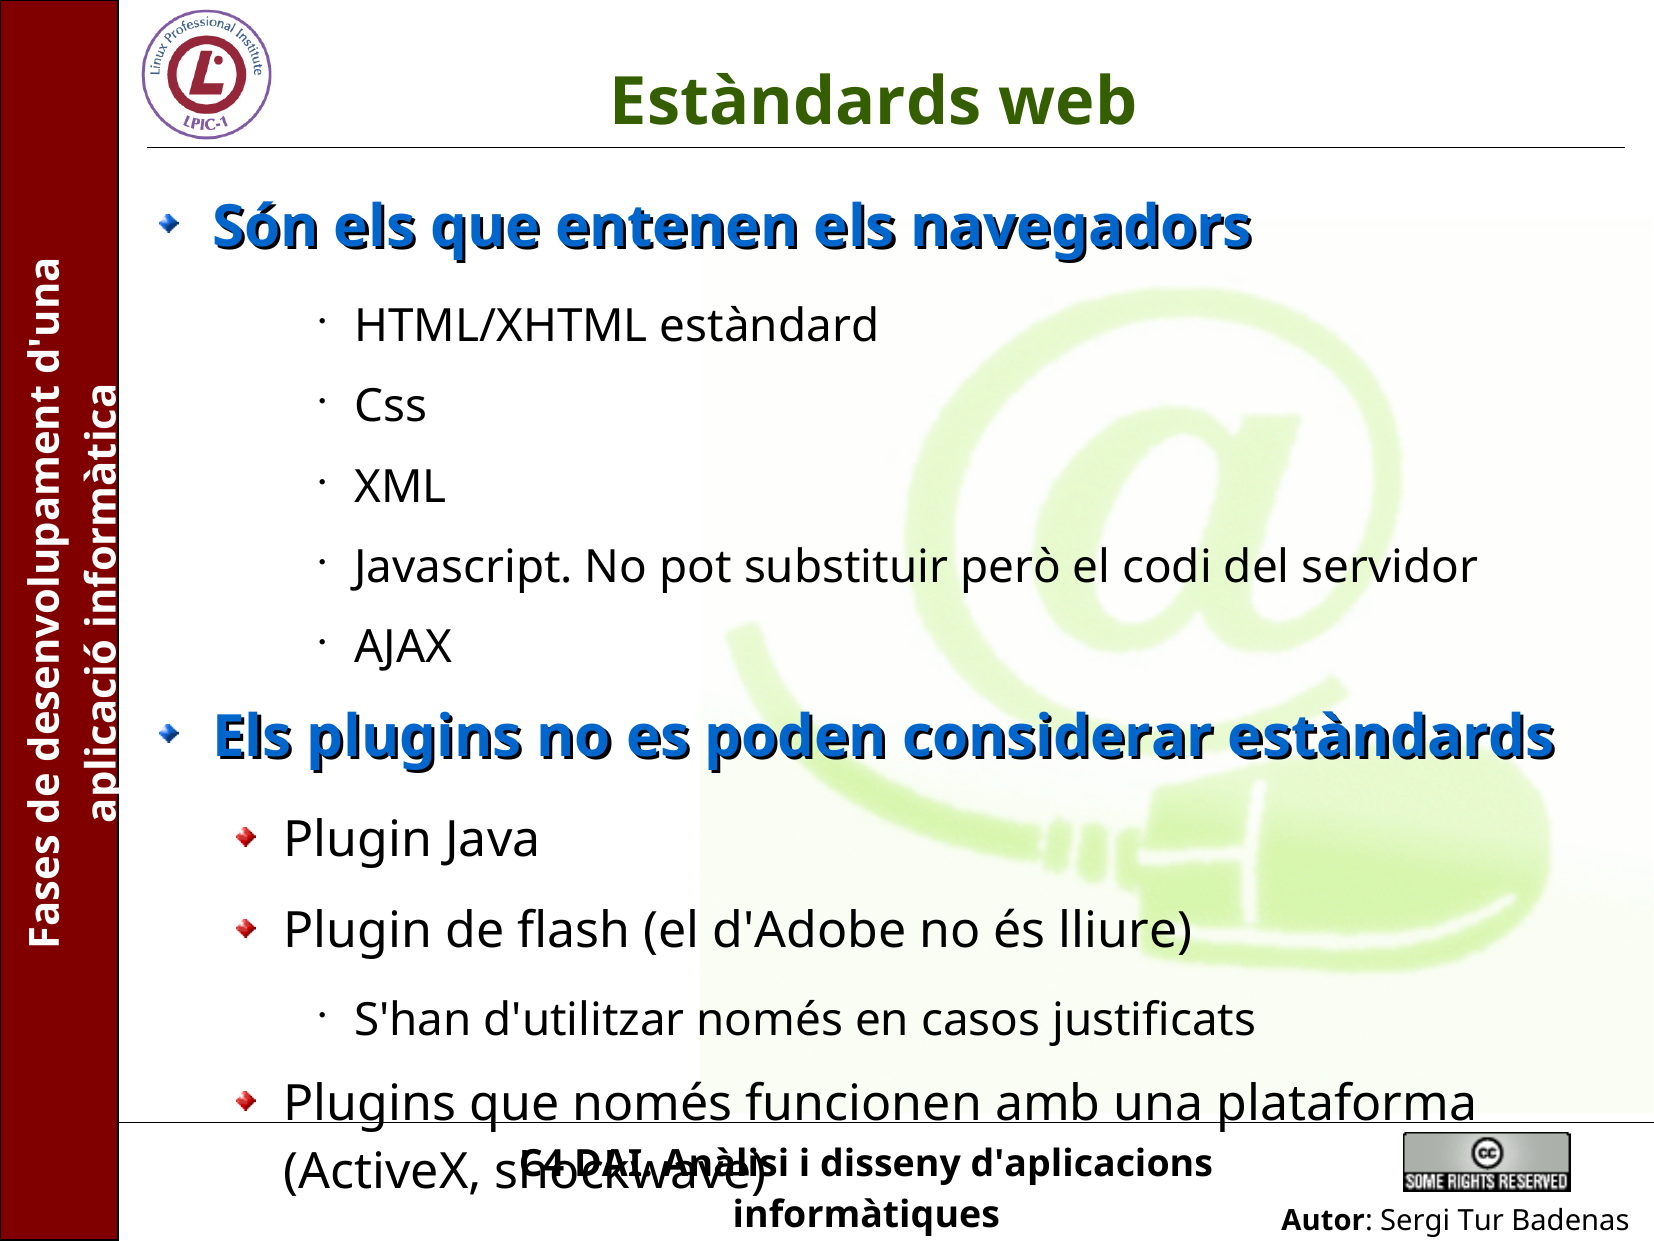

# Estàndards web
Són els que entenen els navegadors
HTML/XHTML estàndard
Css
XML
Javascript. No pot substituir però el codi del servidor
AJAX
Els plugins no es poden considerar estàndards
Plugin Java
Plugin de flash (el d'Adobe no és lliure)
S'han d'utilitzar només en casos justificats
Plugins que només funcionen amb una plataforma (ActiveX, shockwave)